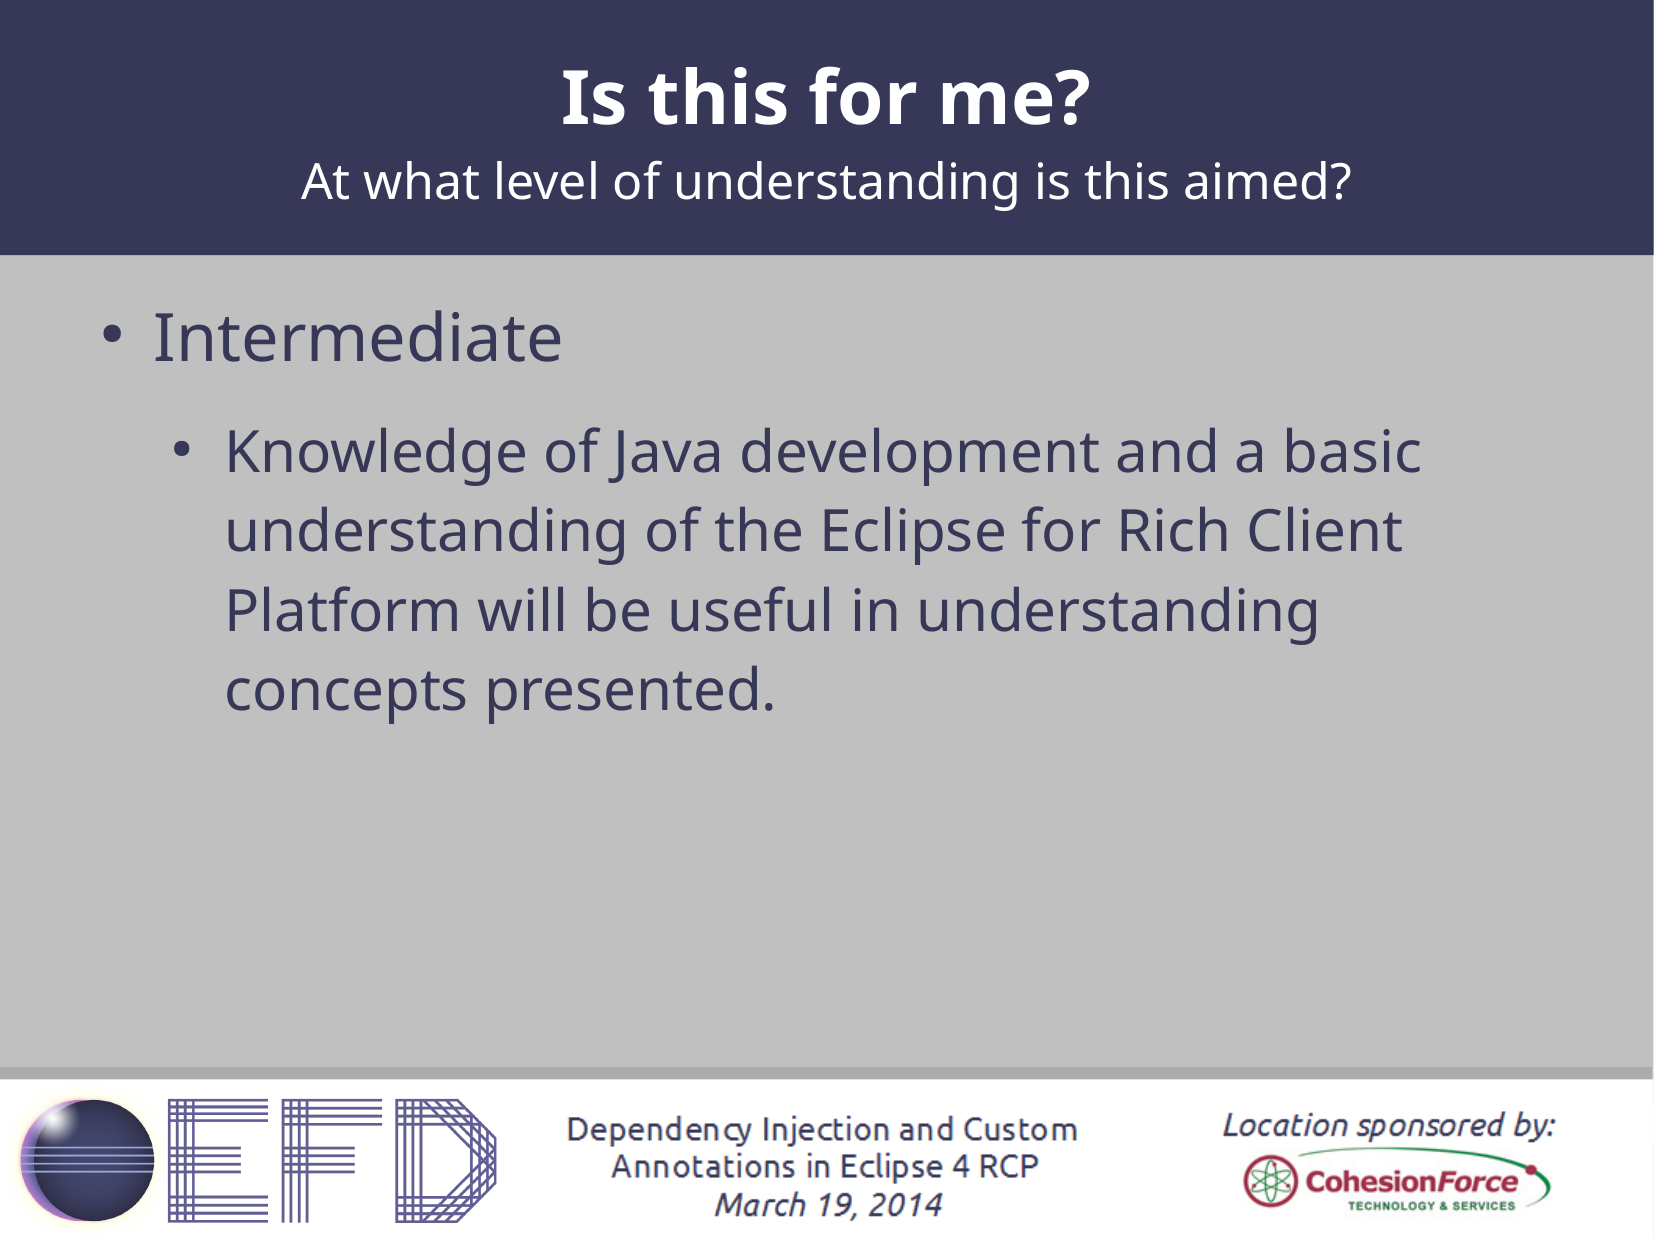

# Is this for me? At what level of understanding is this aimed?
Intermediate
Knowledge of Java development and a basic understanding of the Eclipse for Rich Client Platform will be useful in understanding concepts presented.